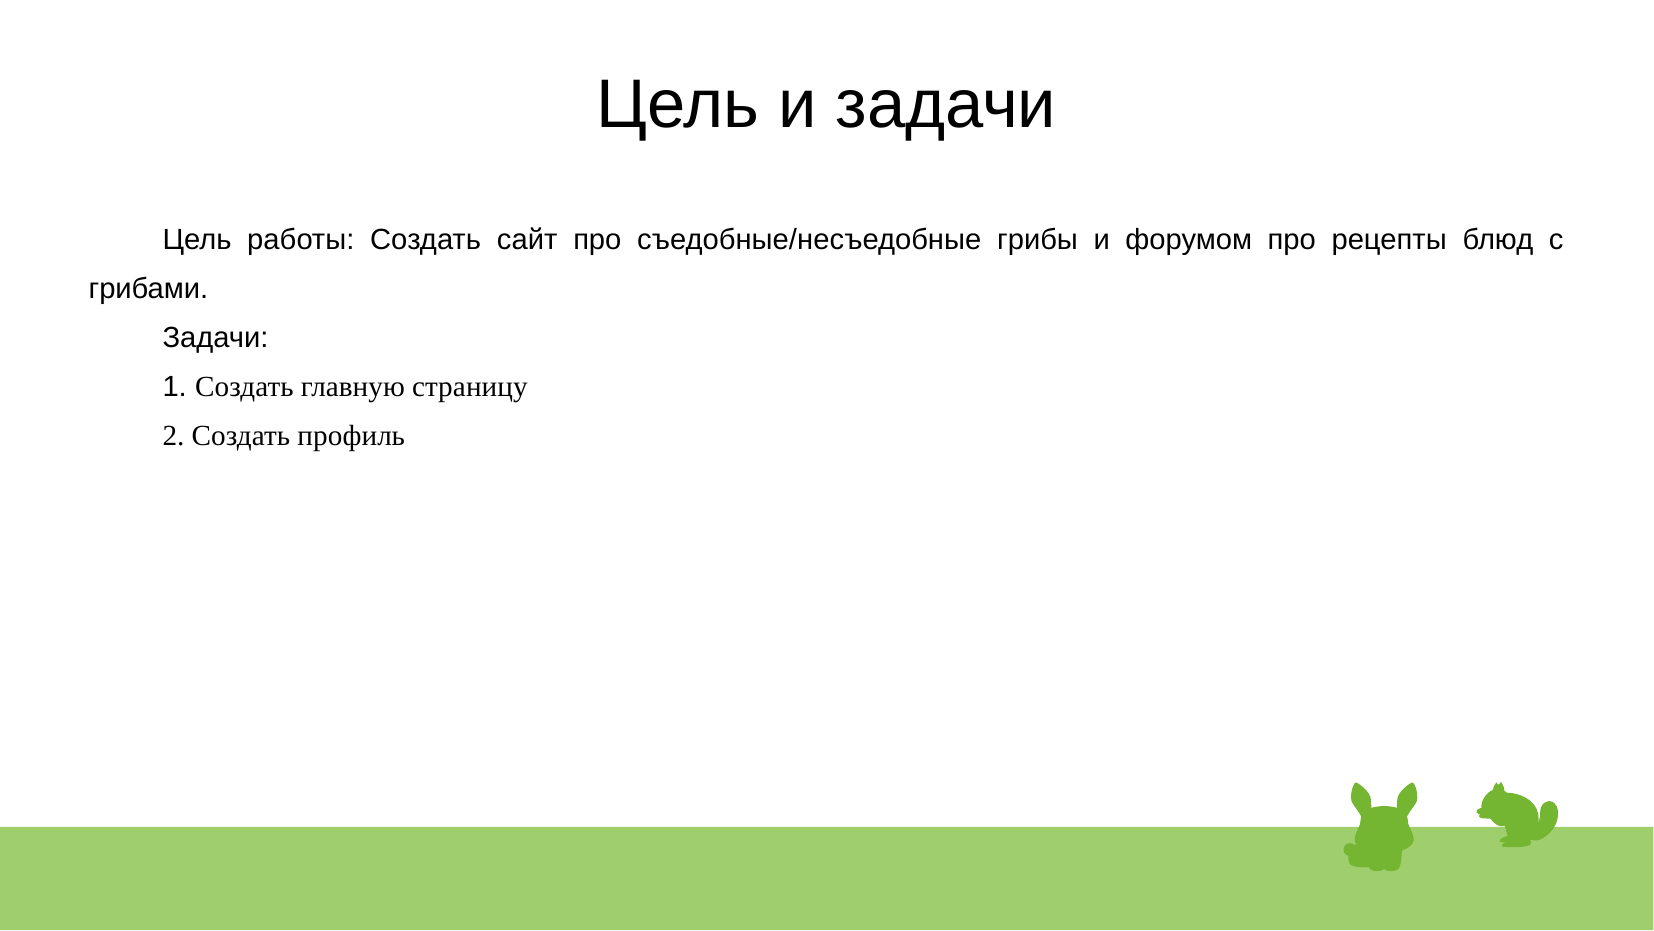

# Цель и задачи
Цель работы: Создать сайт про съедобные/несъедобные грибы и форумом про рецепты блюд с грибами.
Задачи:
1. Создать главную страницу
2. Создать профиль